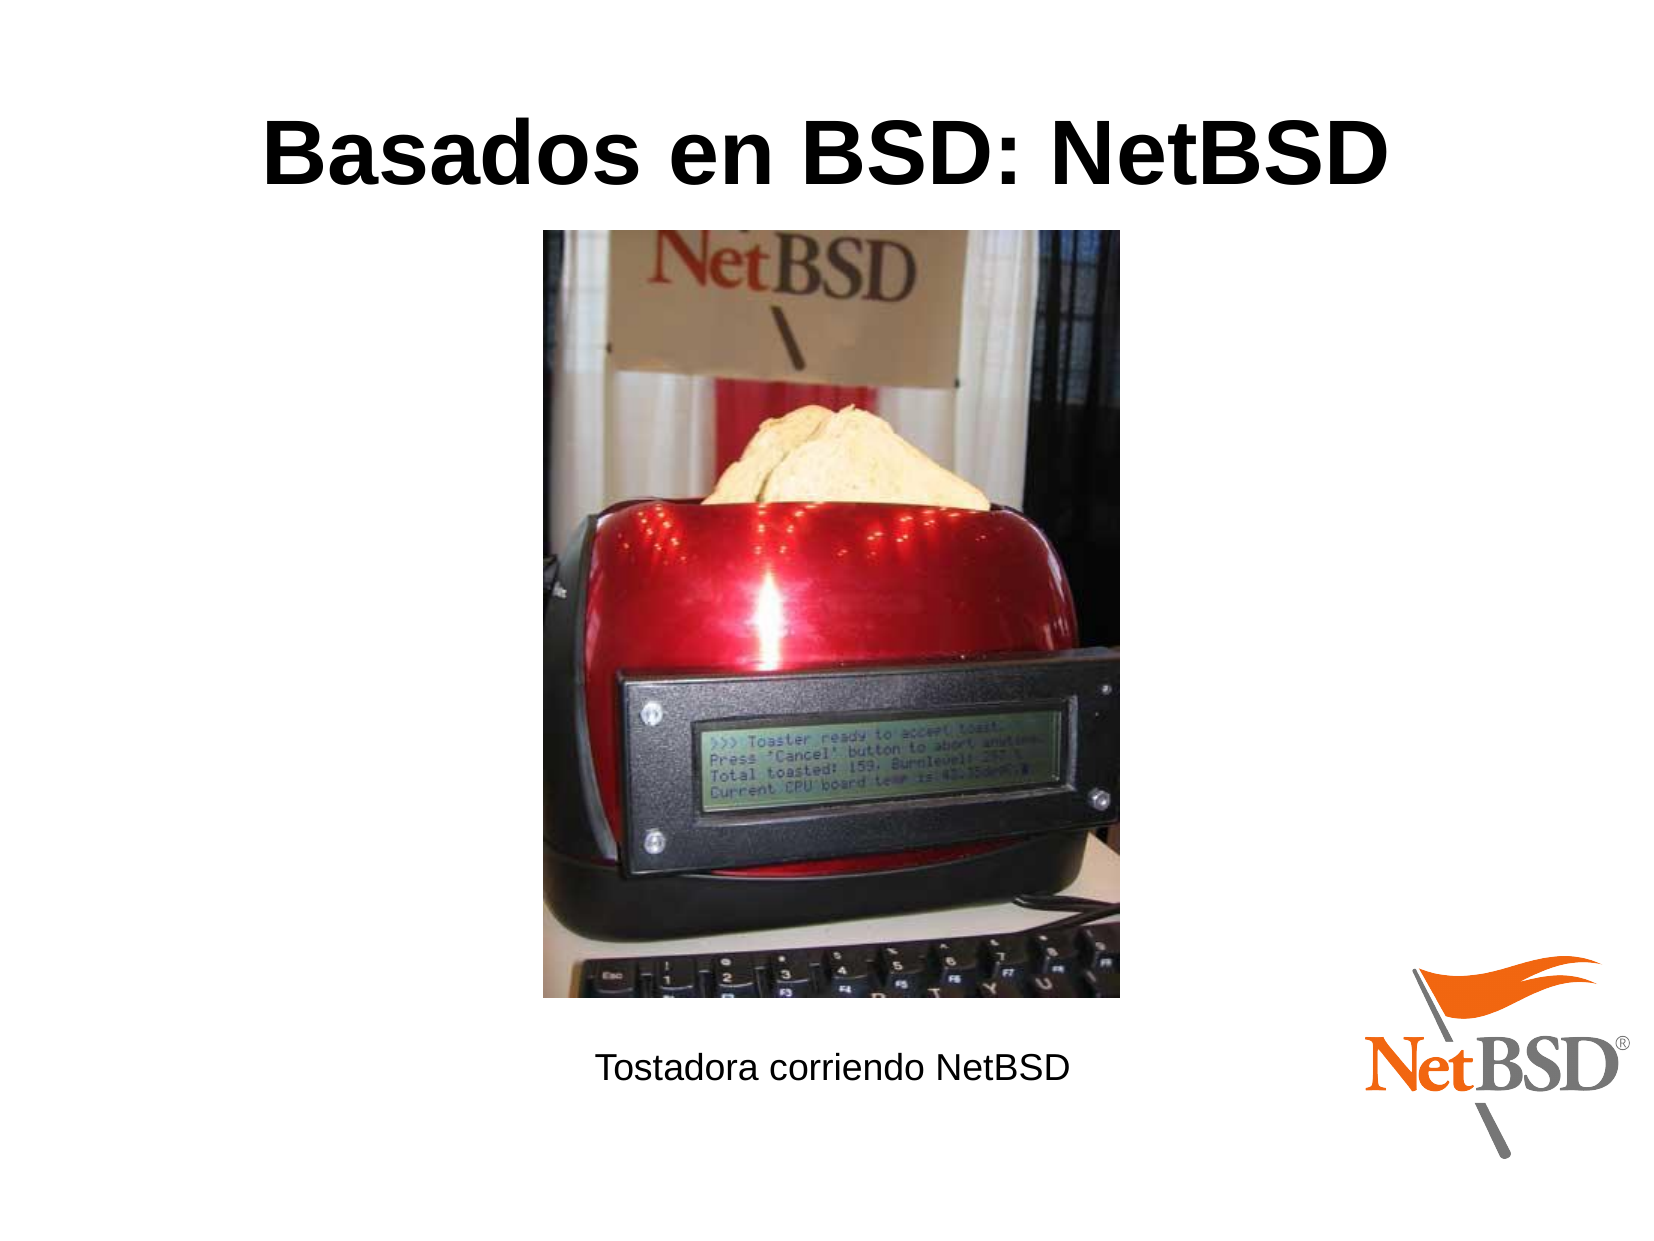

# Basados en BSD: NetBSD
Tostadora corriendo NetBSD